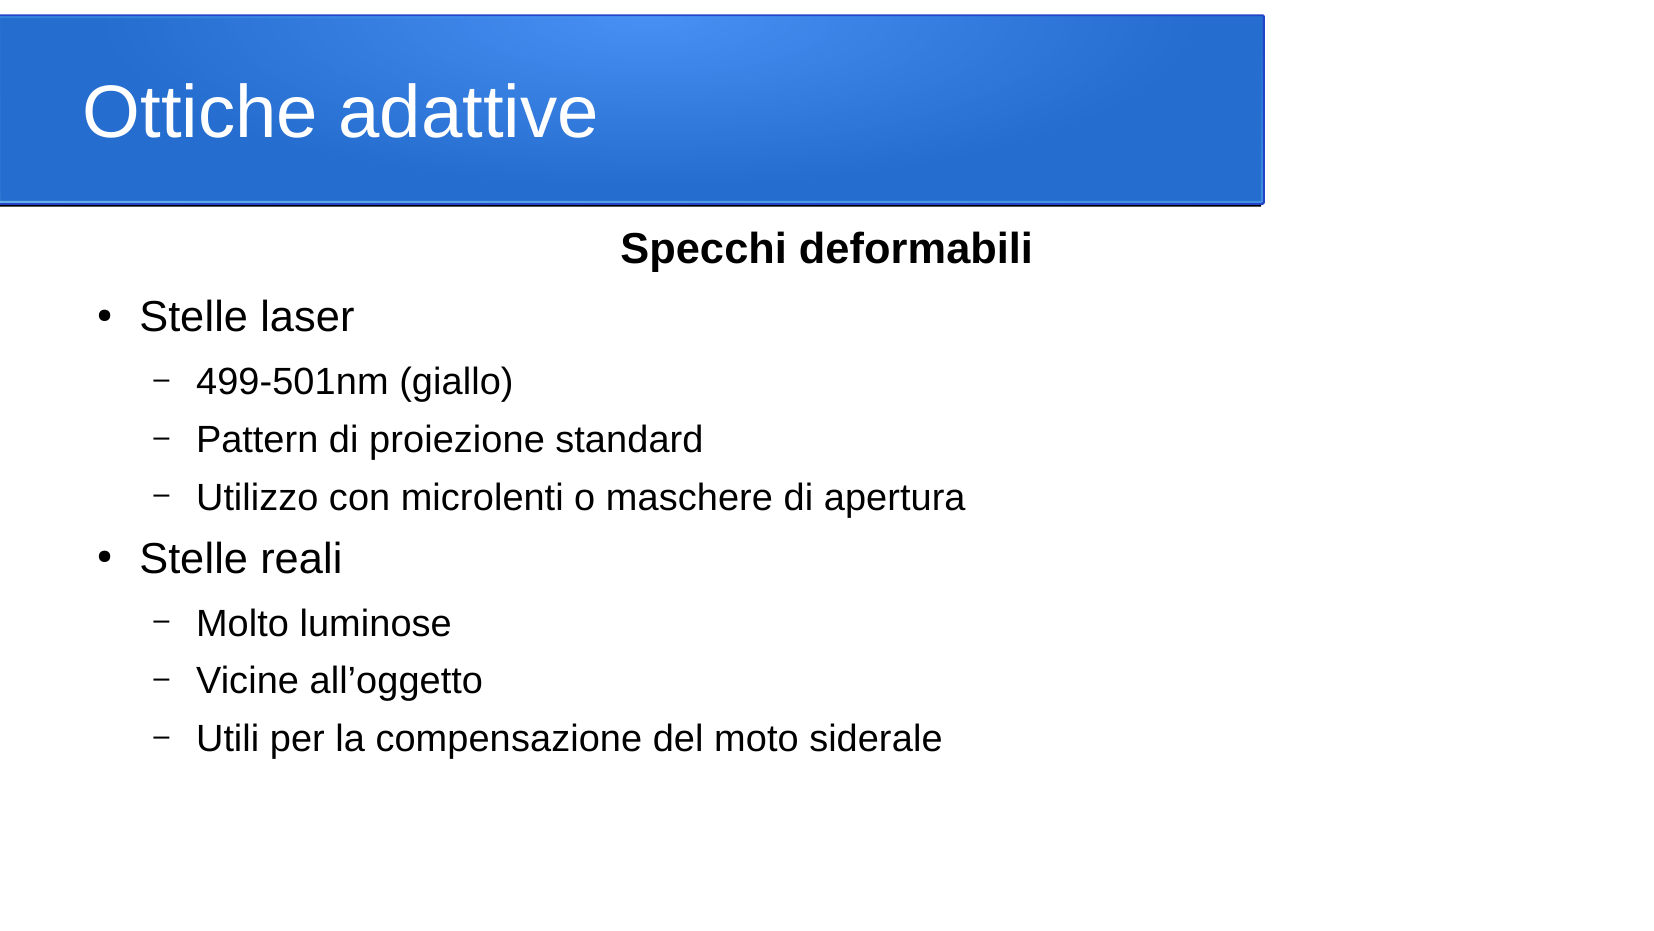

# Ottiche adattive
Specchi deformabili
Stelle laser
499-501nm (giallo)
Pattern di proiezione standard
Utilizzo con microlenti o maschere di apertura
Stelle reali
Molto luminose
Vicine all’oggetto
Utili per la compensazione del moto siderale